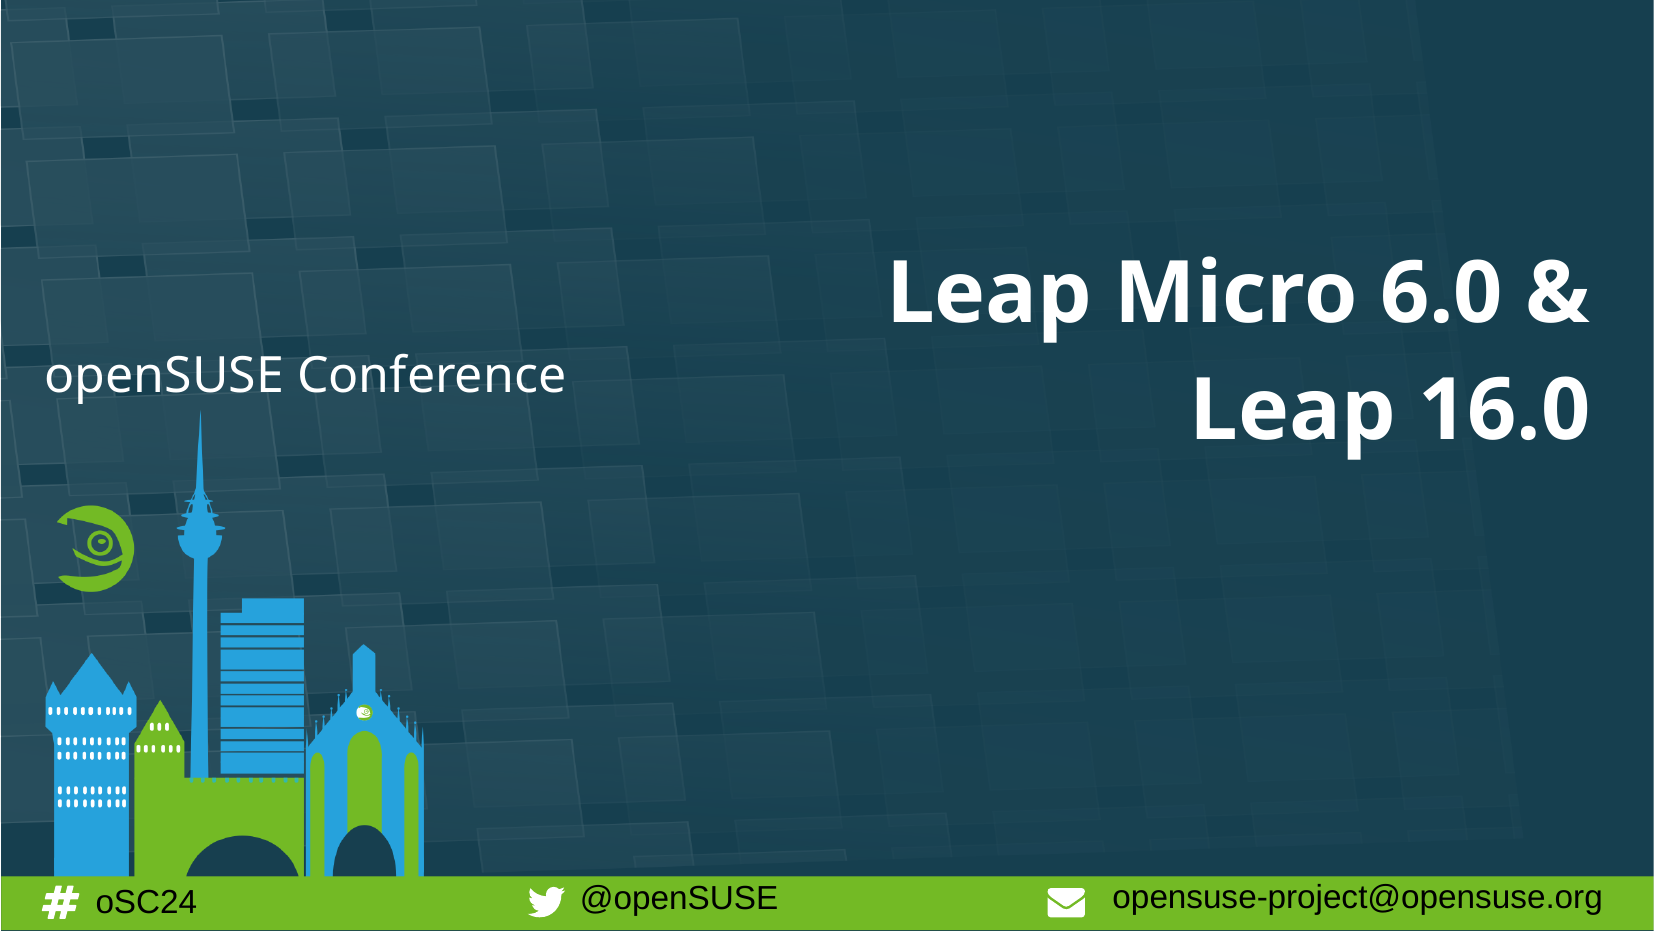

# Leap Micro 6.0 & Leap 16.0
openSUSE Conference
opensuse-project@opensuse.org
@openSUSE
oSC24